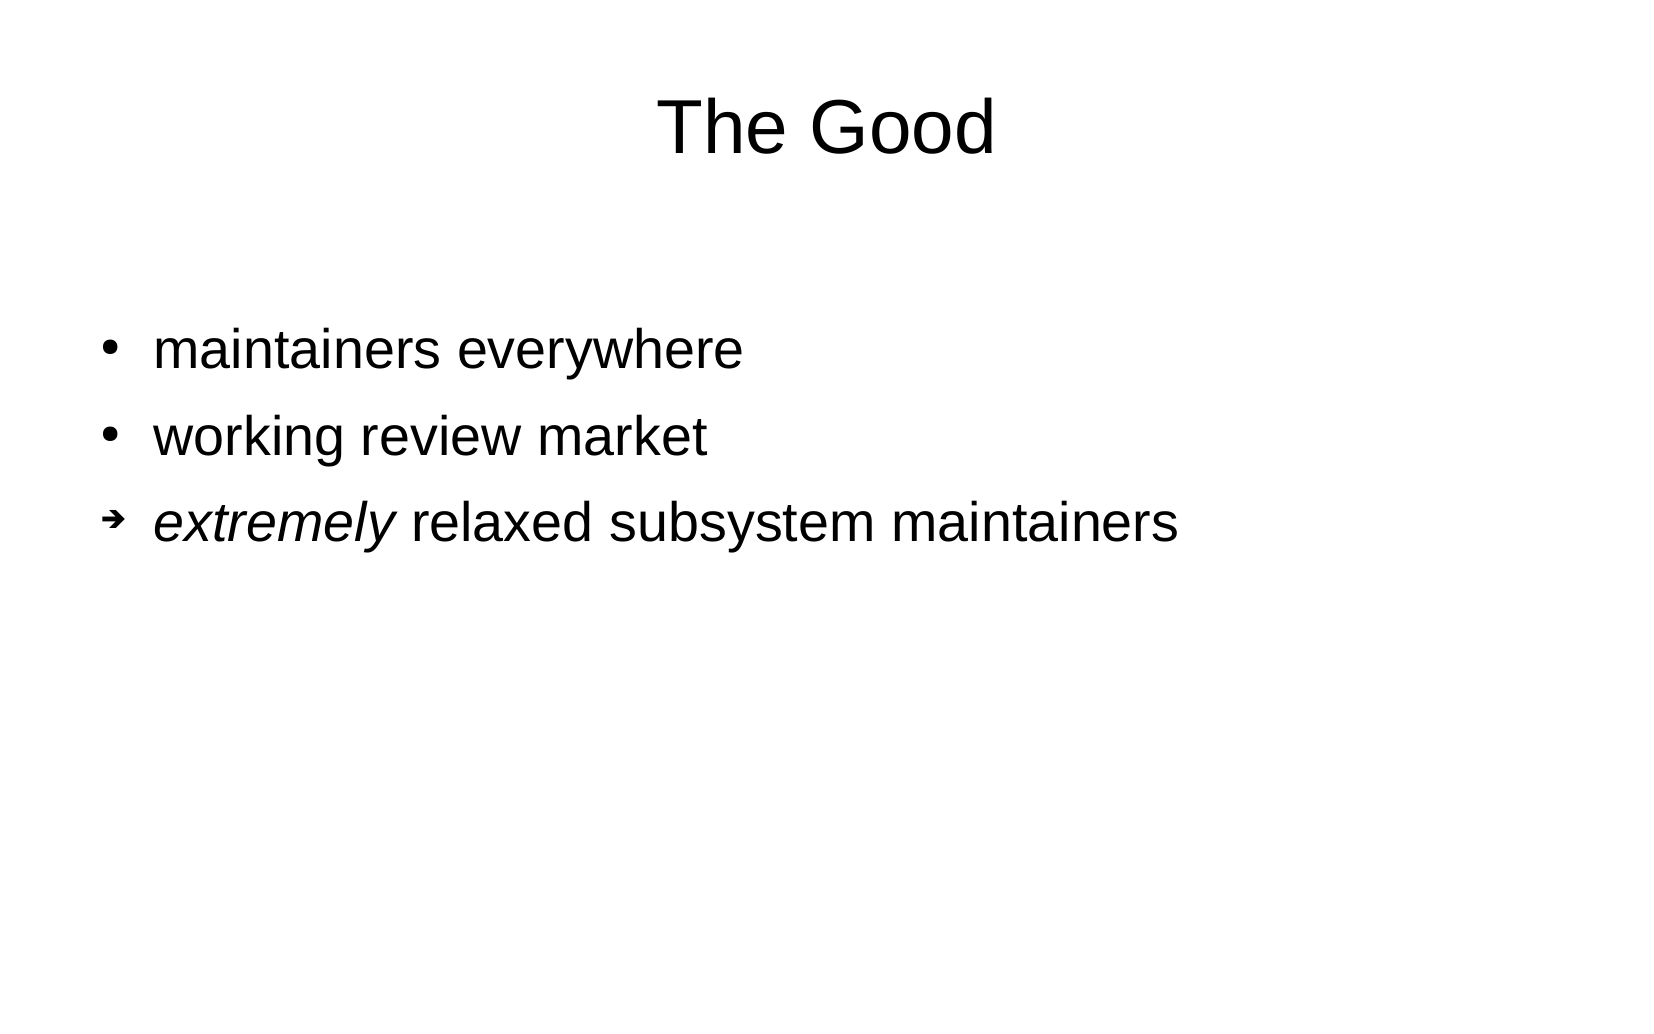

# The Good
maintainers everywhere
working review market
extremely relaxed subsystem maintainers